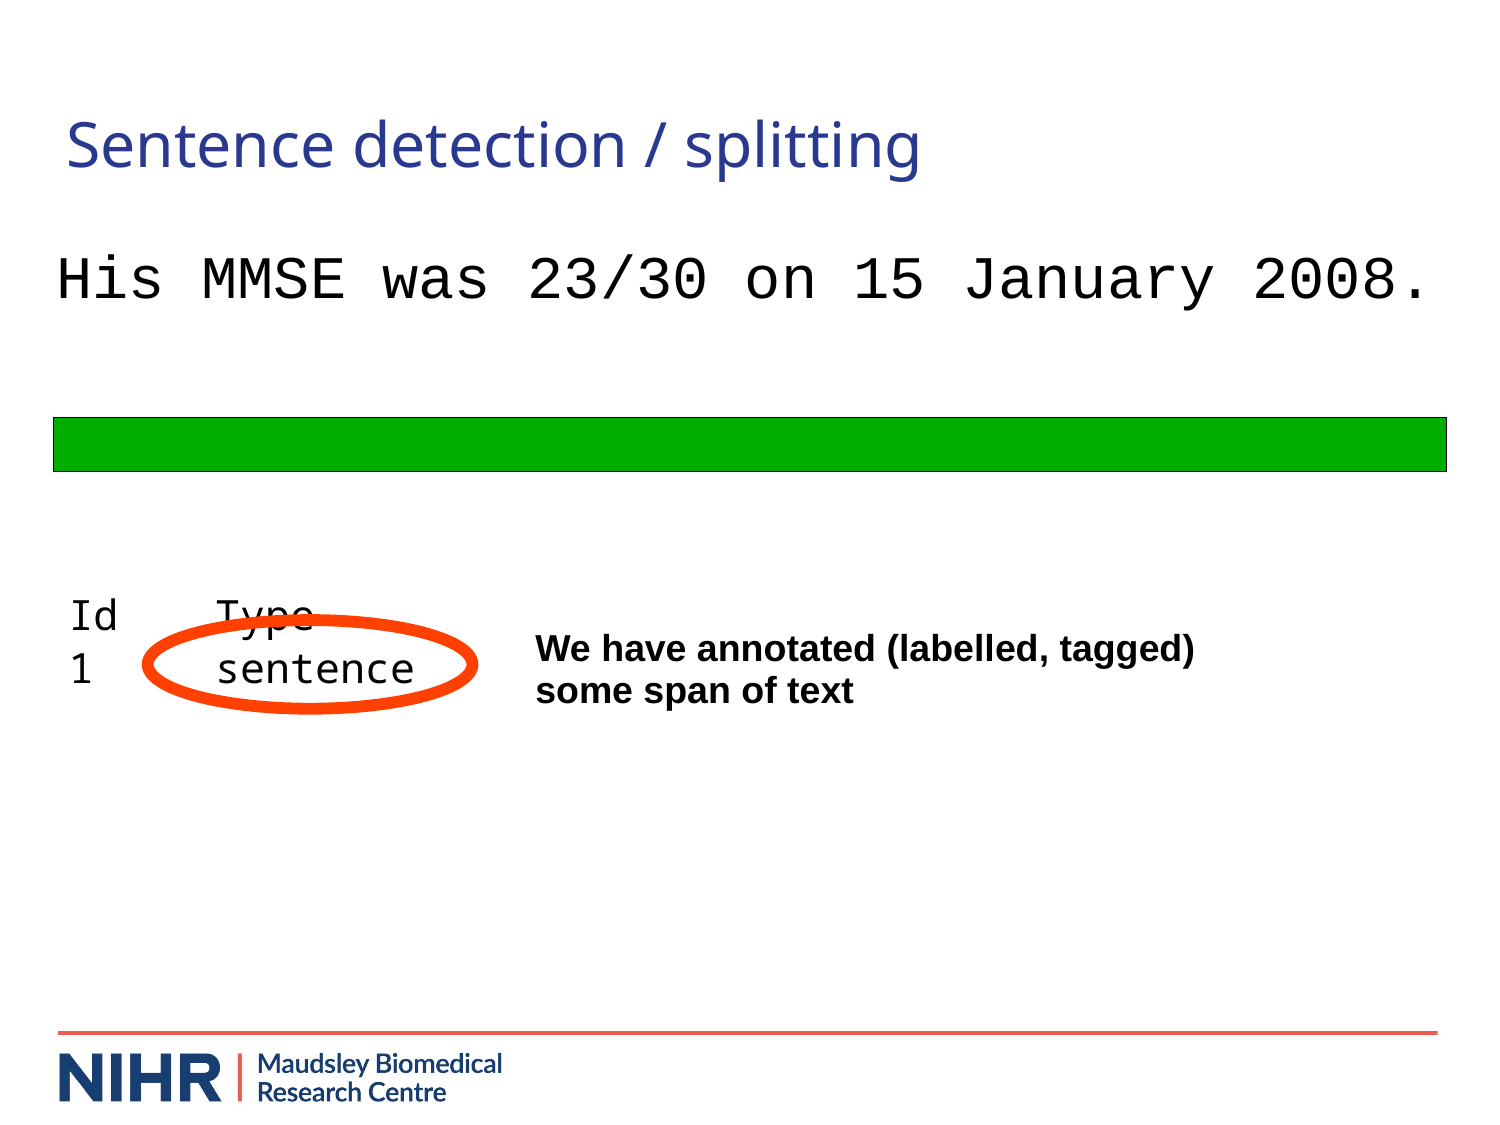

# Sentence detection / splitting
His MMSE was 23/30 on 15 January 2008.
Id		Type
1		sentence
We have annotated (labelled, tagged)
some span of text